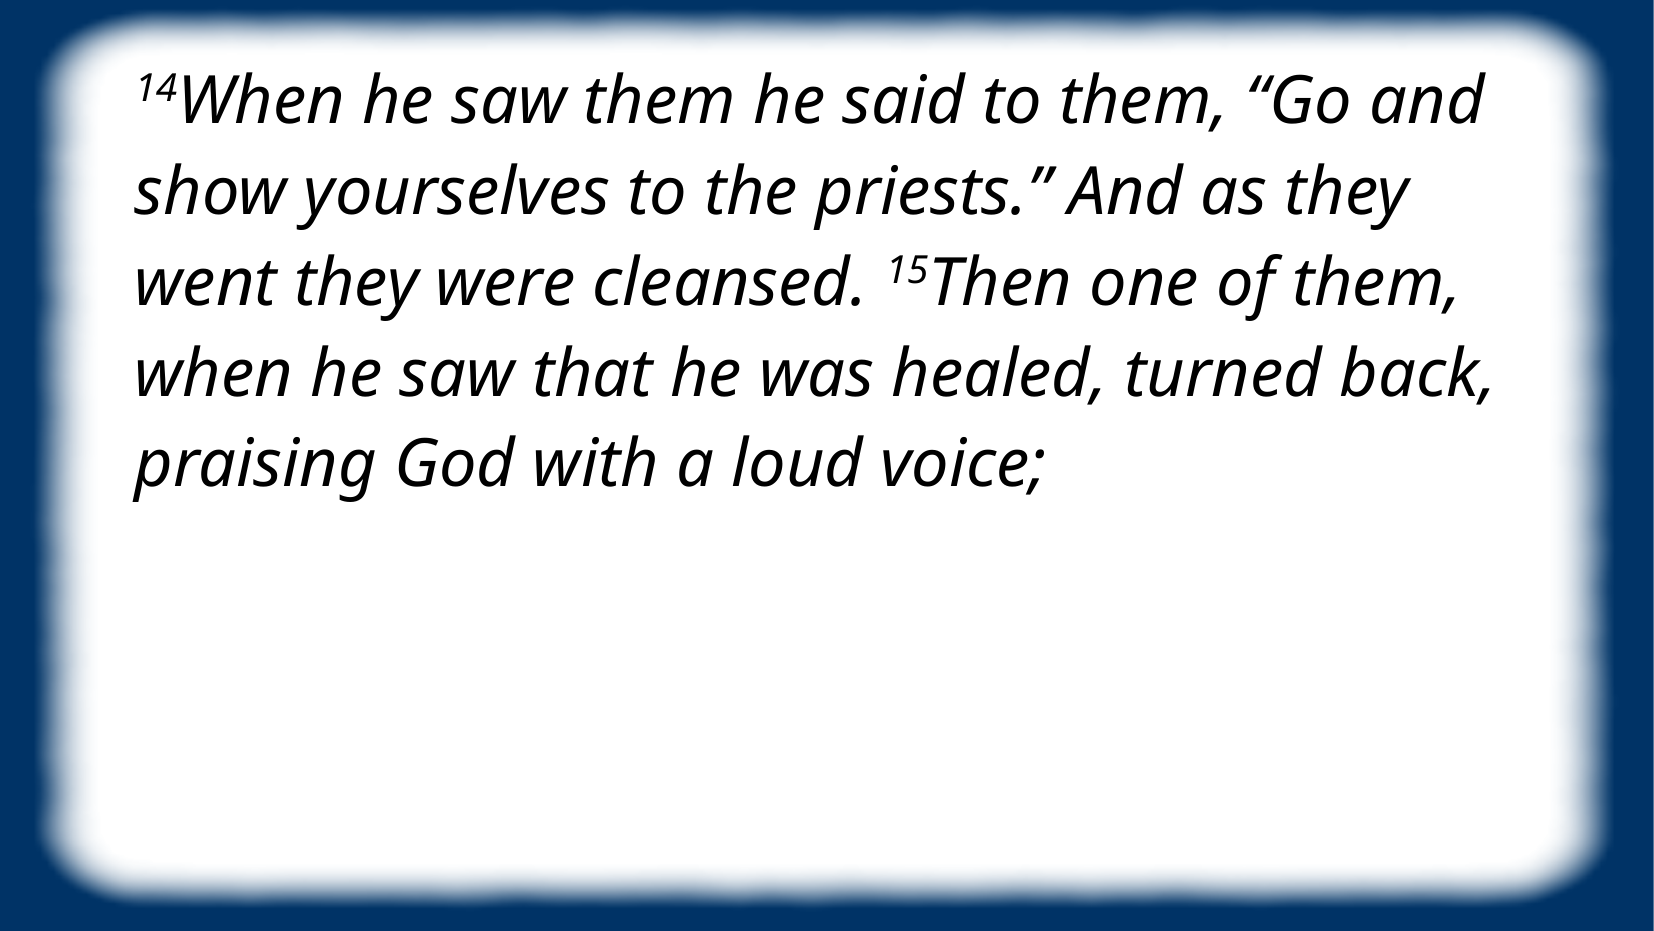

14When he saw them he said to them, “Go and show yourselves to the priests.” And as they went they were cleansed. 15Then one of them, when he saw that he was healed, turned back, praising God with a loud voice;